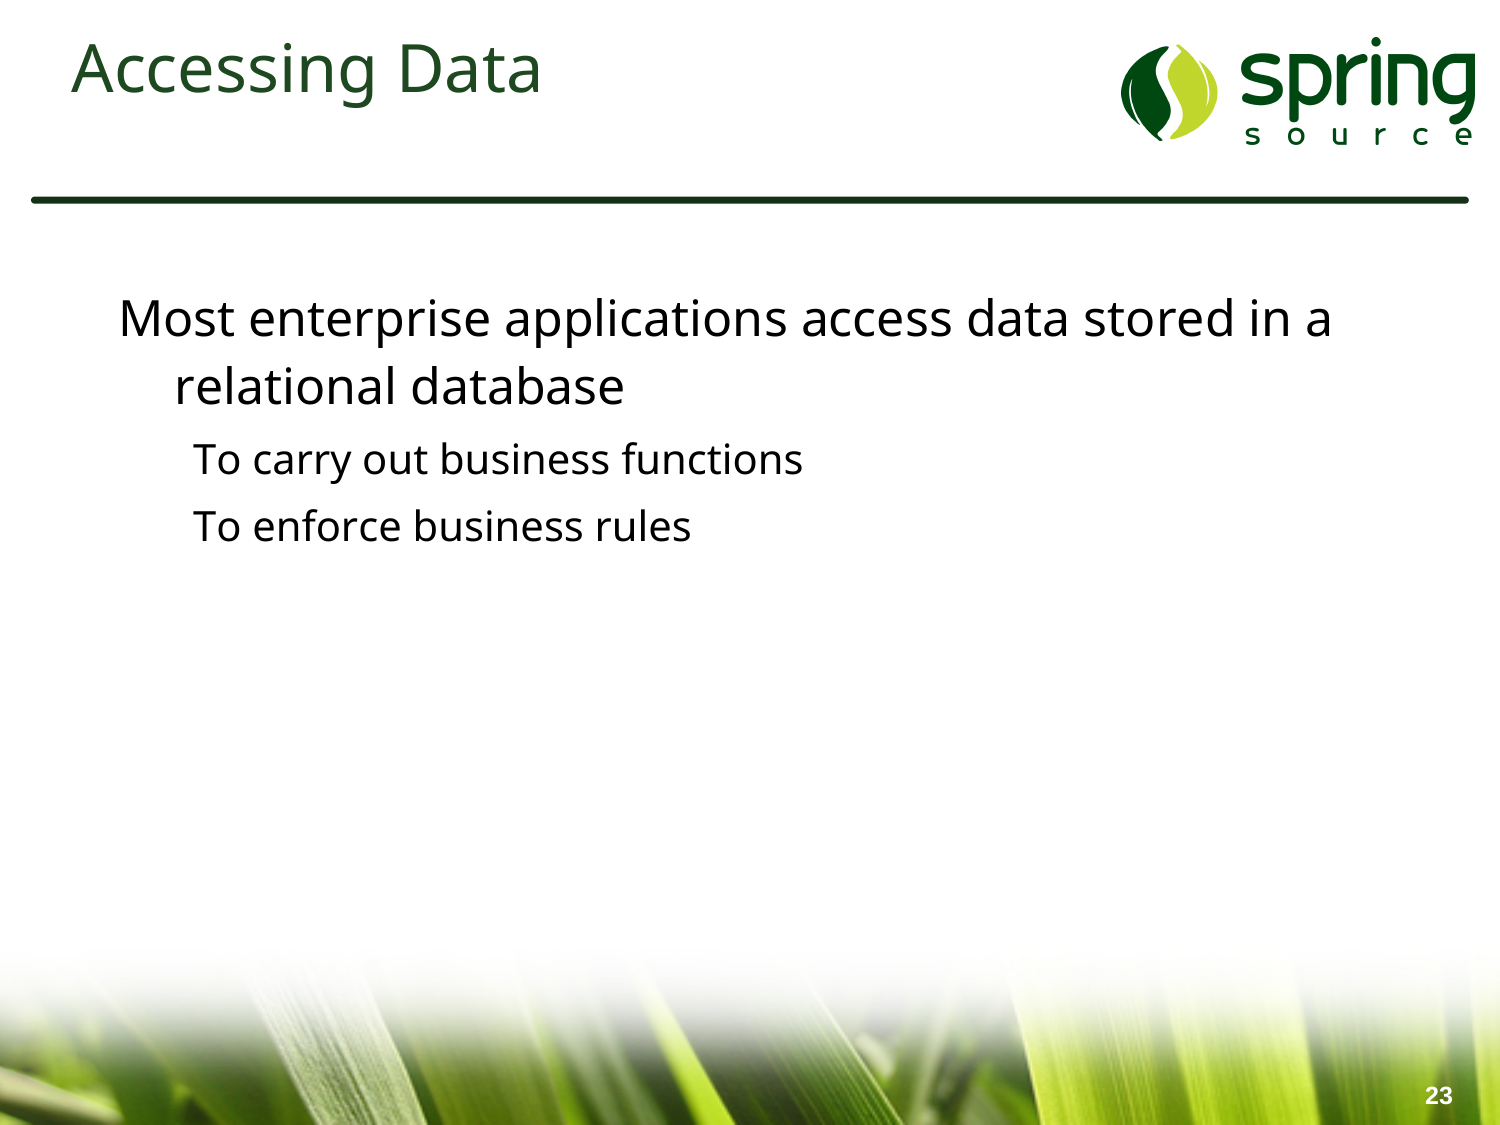

# Accessing Data
Most enterprise applications access data stored in a relational database
To carry out business functions
To enforce business rules